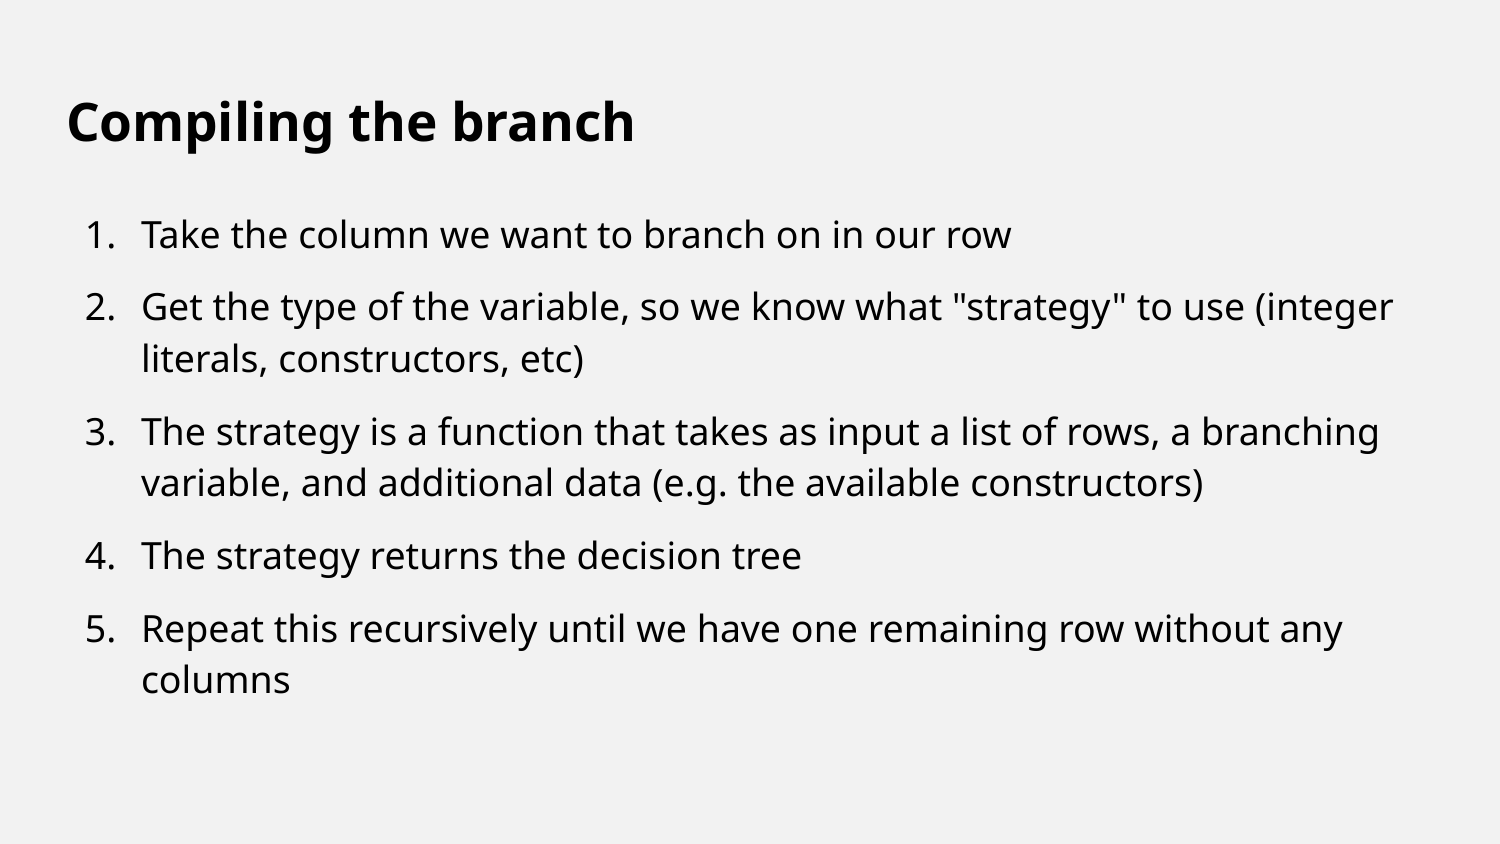

# Compiling the branch
Take the column we want to branch on in our row
Get the type of the variable, so we know what "strategy" to use (integer literals, constructors, etc)
The strategy is a function that takes as input a list of rows, a branching variable, and additional data (e.g. the available constructors)
The strategy returns the decision tree
Repeat this recursively until we have one remaining row without any columns